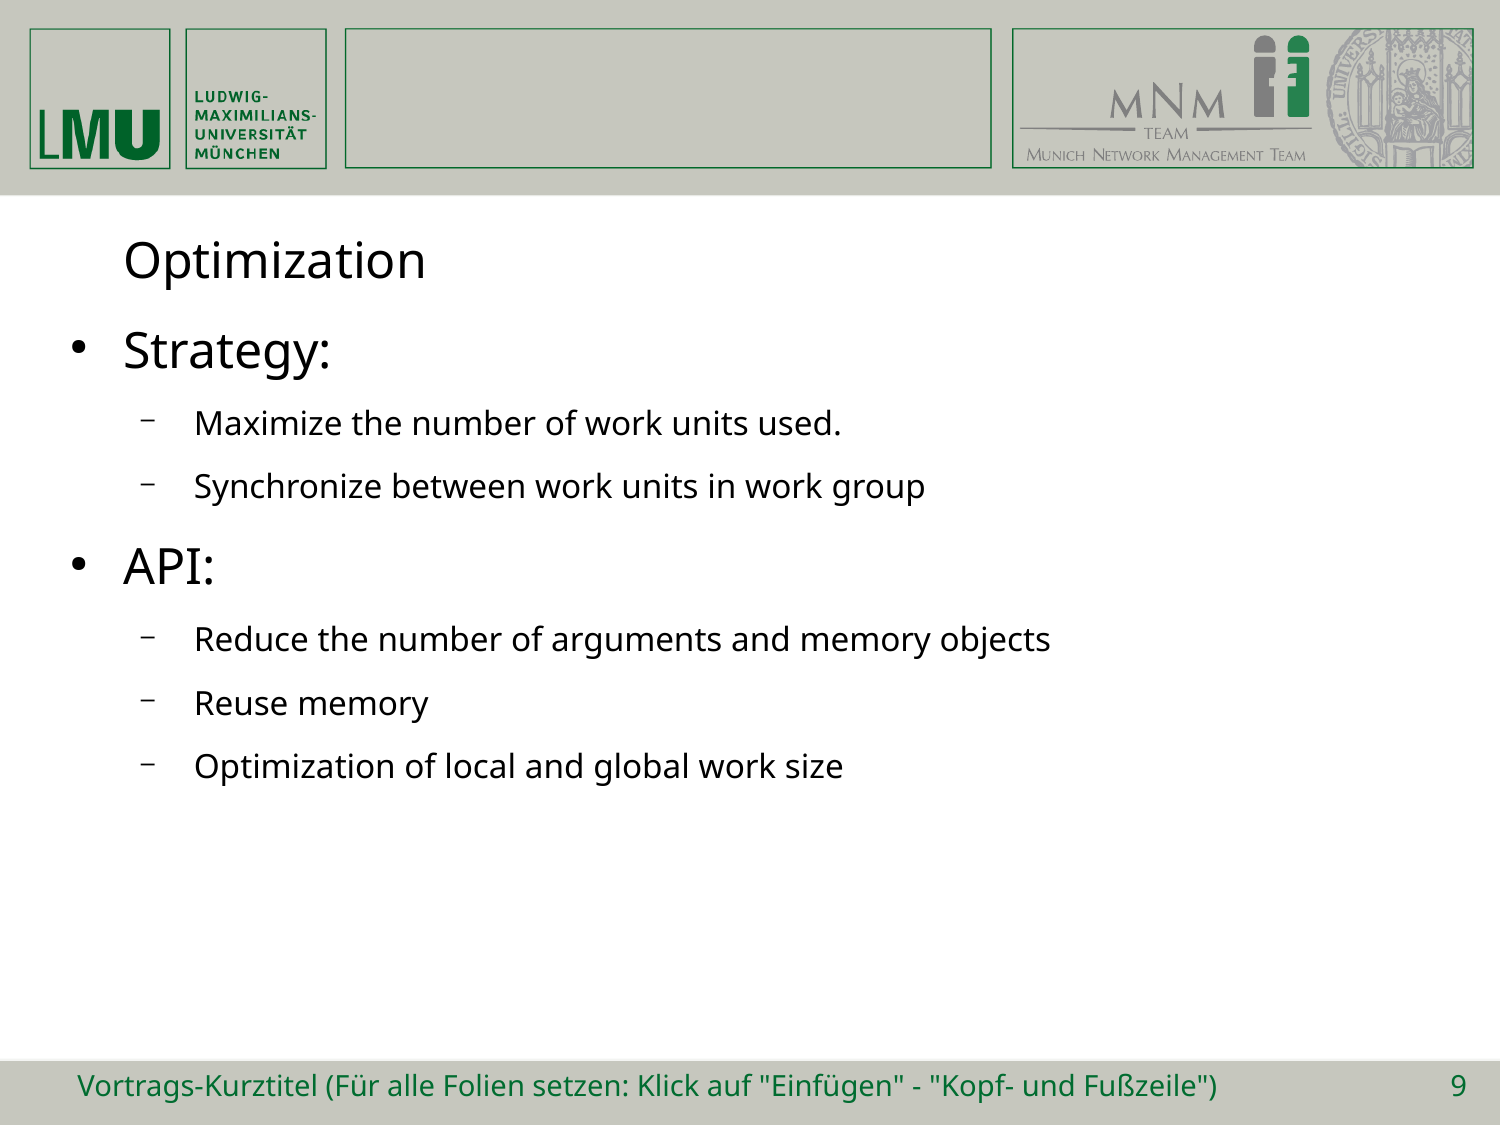

#
Optimization
Strategy:
Maximize the number of work units used.
Synchronize between work units in work group
API:
Reduce the number of arguments and memory objects
Reuse memory
Optimization of local and global work size
Vortrags-Kurztitel (Für alle Folien setzen: Klick auf "Einfügen" - "Kopf- und Fußzeile")